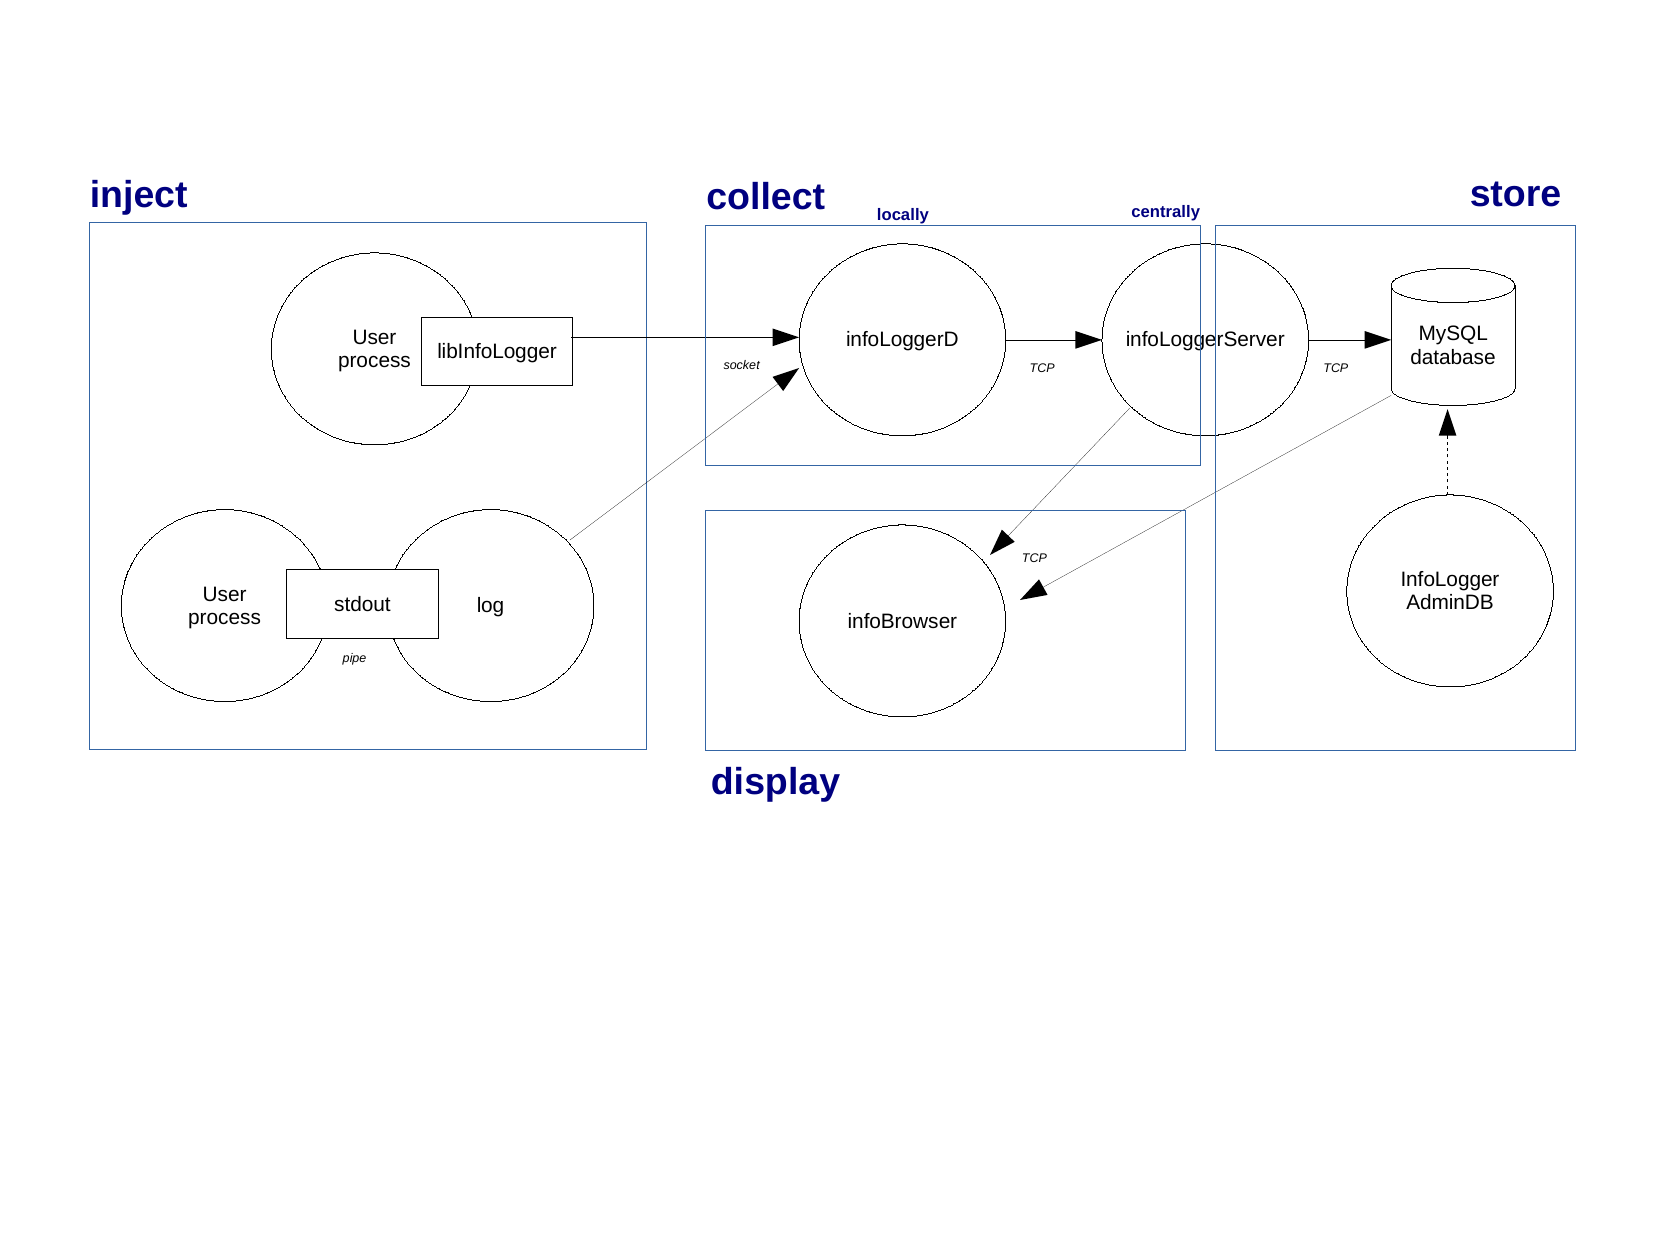

store
inject
collect
centrally
locally
infoLoggerD
infoLoggerServer
User
process
MySQL
database
libInfoLogger
socket
TCP
TCP
InfoLogger
AdminDB
User
process
log
infoBrowser
TCP
stdout
pipe
display